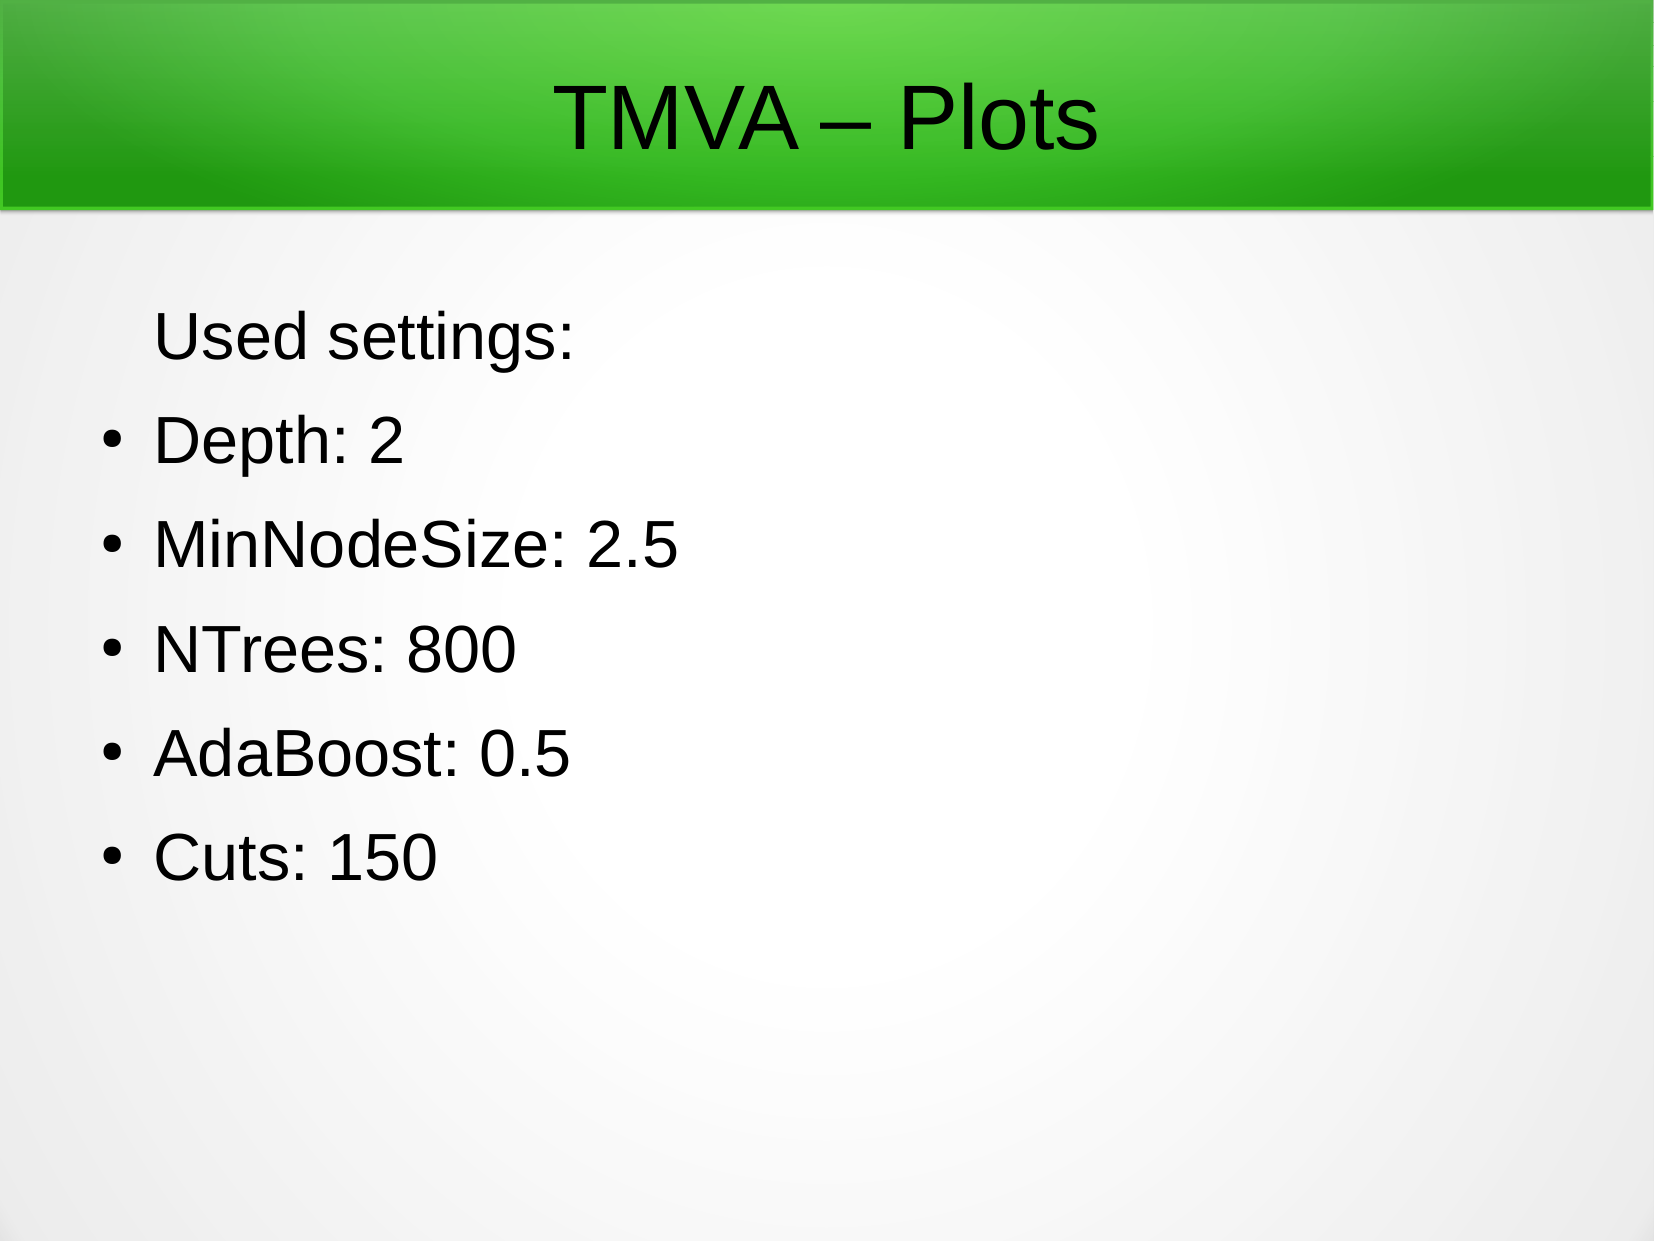

# TMVA – Plots
Used settings:
Depth: 2
MinNodeSize: 2.5
NTrees: 800
AdaBoost: 0.5
Cuts: 150